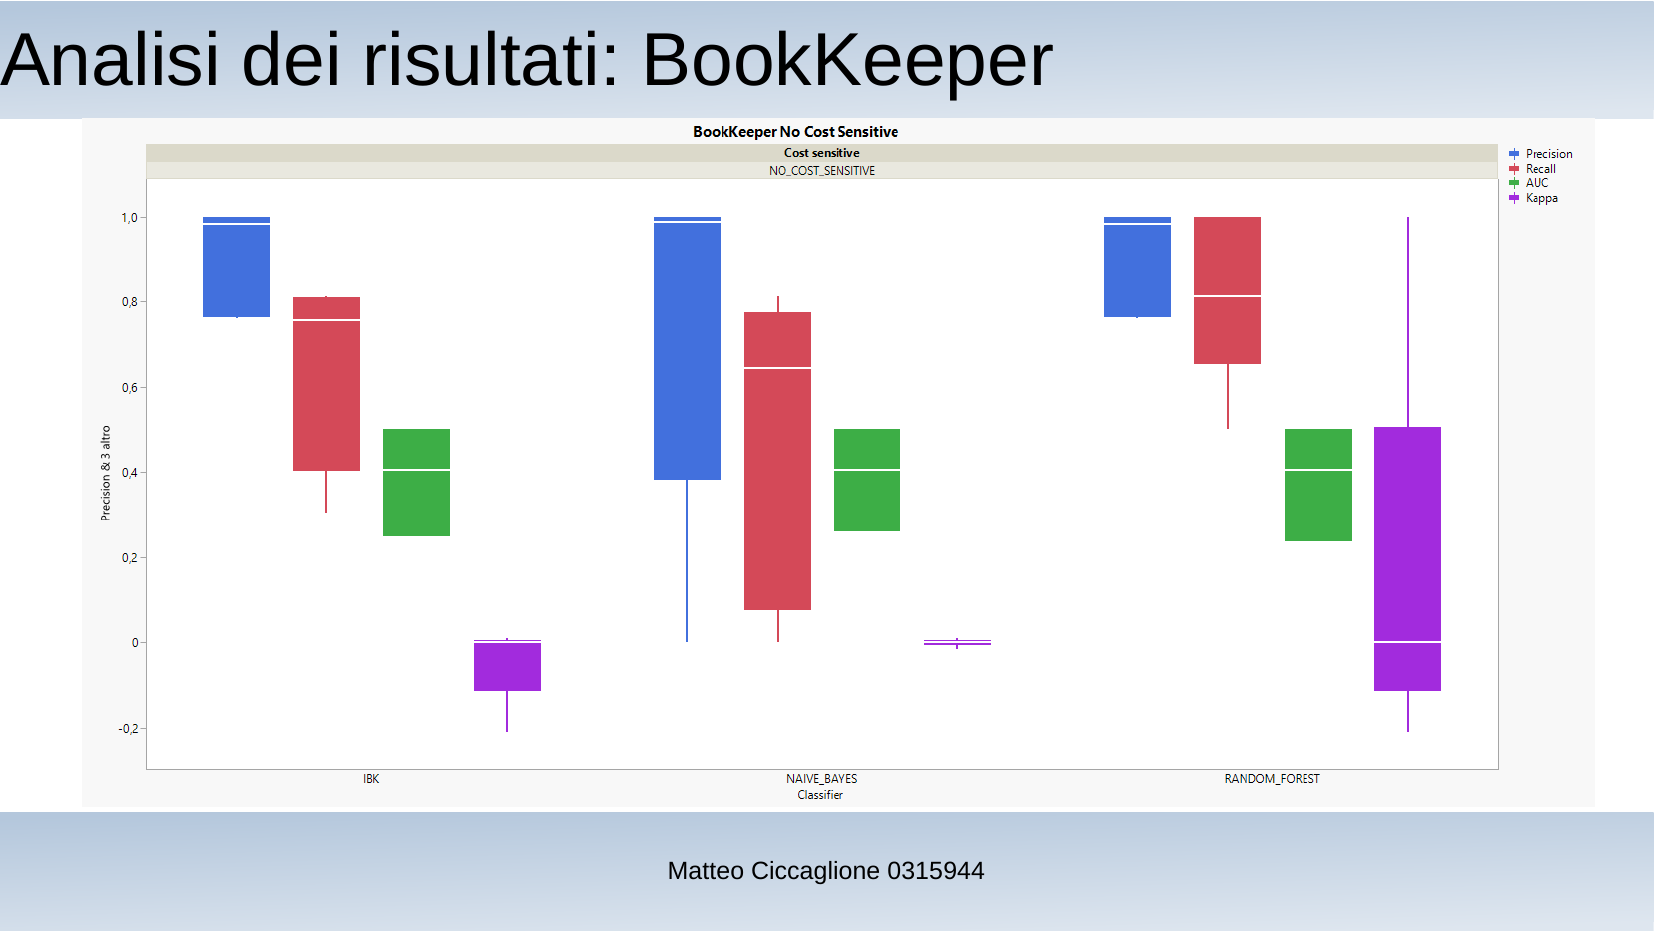

Analisi dei risultati: BookKeeper
#
Matteo Ciccaglione 0315944